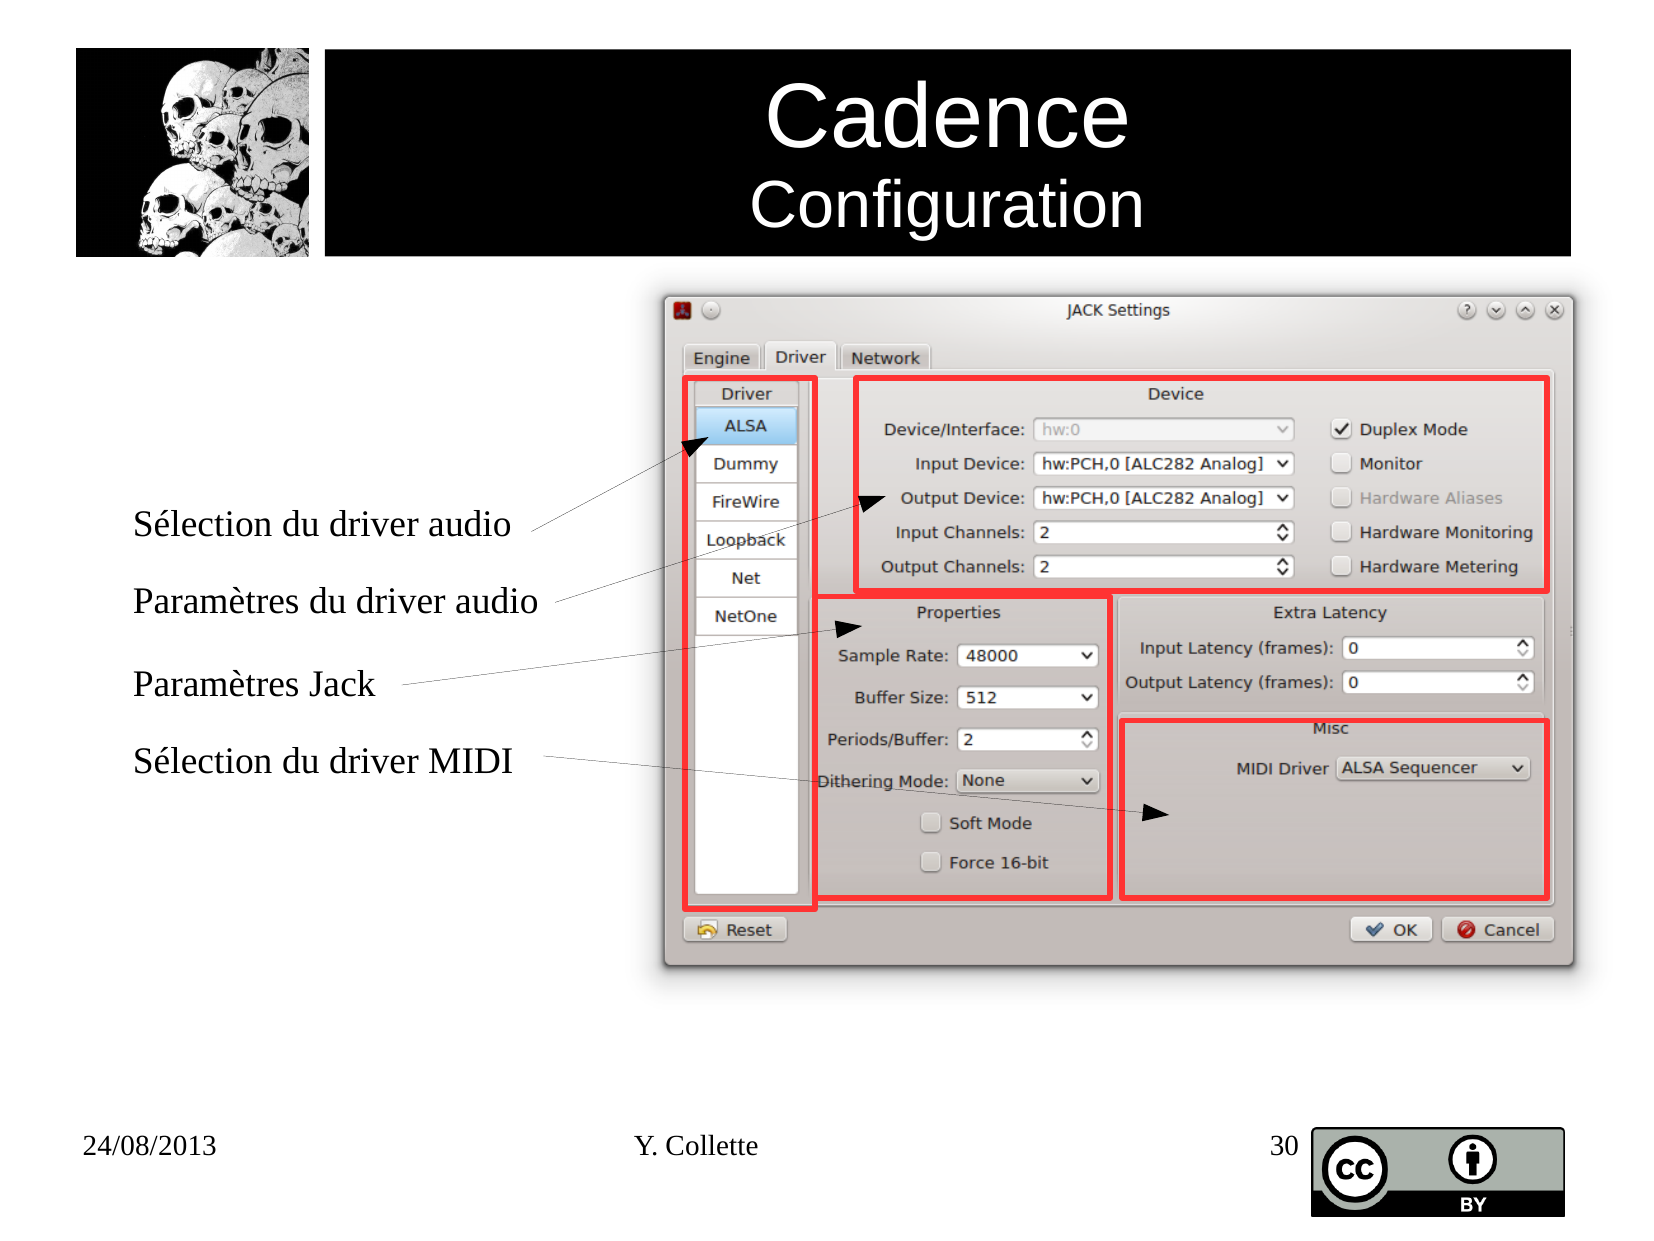

# Cadence Configuration
Sélection du driver audio
Paramètres du driver audio
Paramètres Jack
Sélection du driver MIDI
Y. Collette
30